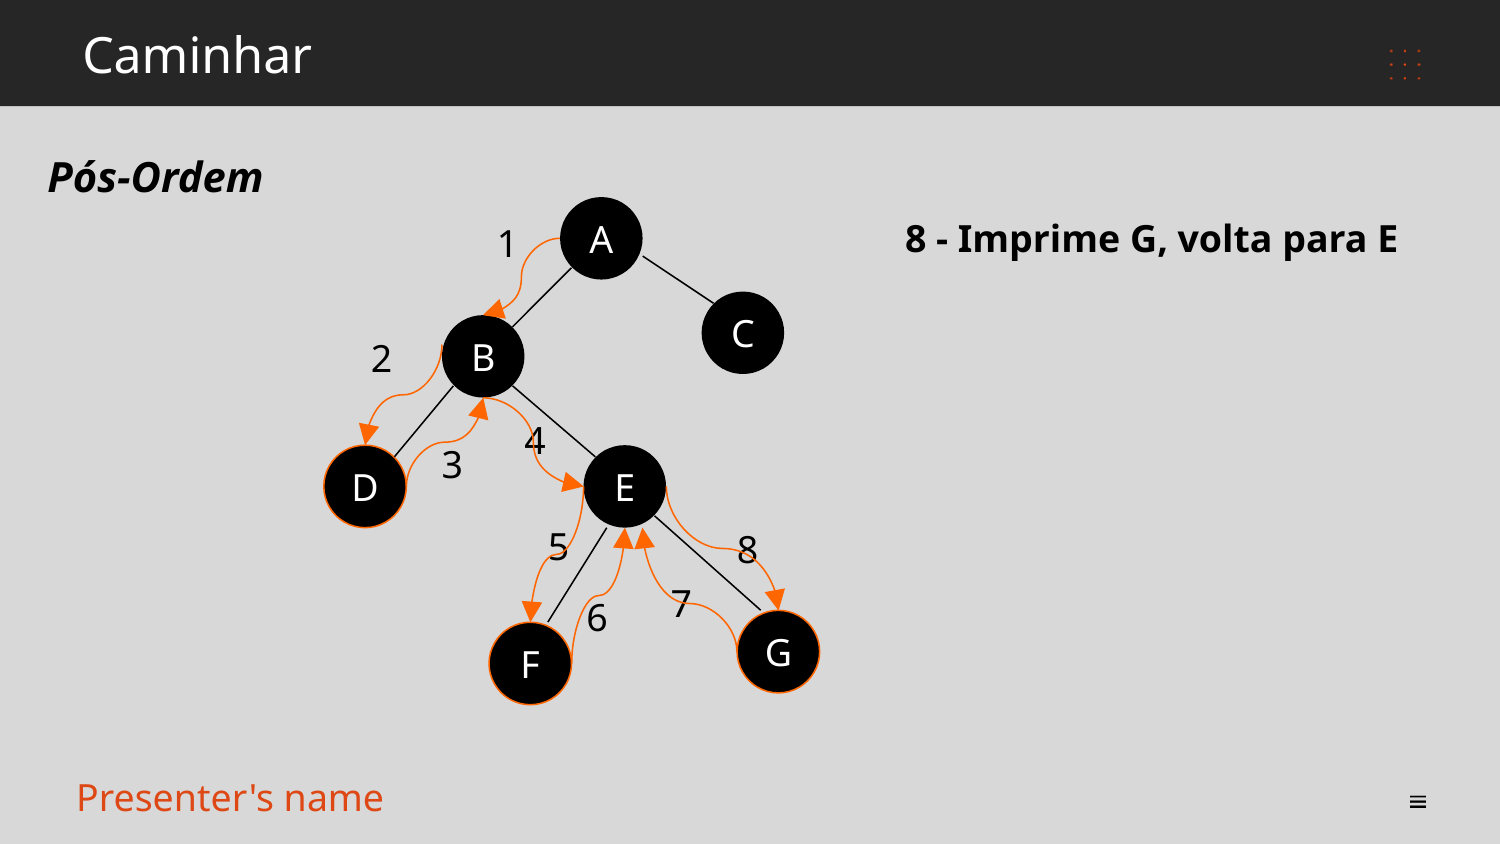

Caminhar
Pós-Ordem
A
C
B
D
E
G
F
8 - Imprime G, volta para E
1
2
4
3
5
8
7
6